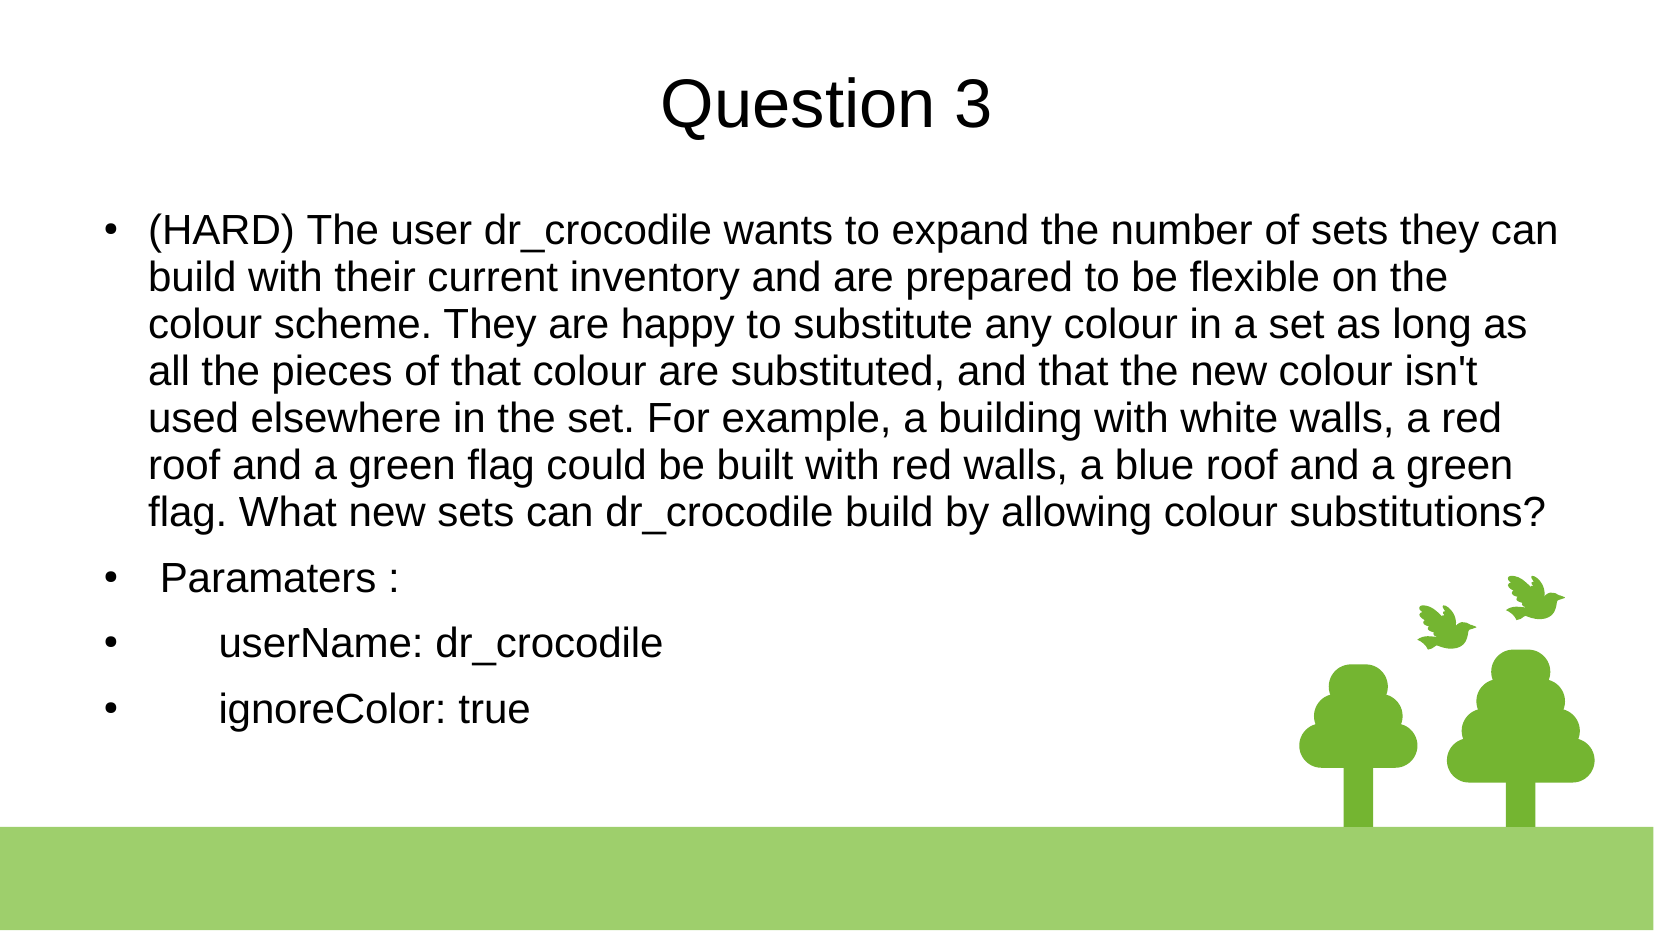

# Question 3
(HARD) The user dr_crocodile wants to expand the number of sets they can build with their current inventory and are prepared to be flexible on the colour scheme. They are happy to substitute any colour in a set as long as all the pieces of that colour are substituted, and that the new colour isn't used elsewhere in the set. For example, a building with white walls, a red roof and a green flag could be built with red walls, a blue roof and a green flag. What new sets can dr_crocodile build by allowing colour substitutions?
 Paramaters :
 userName: dr_crocodile
 ignoreColor: true